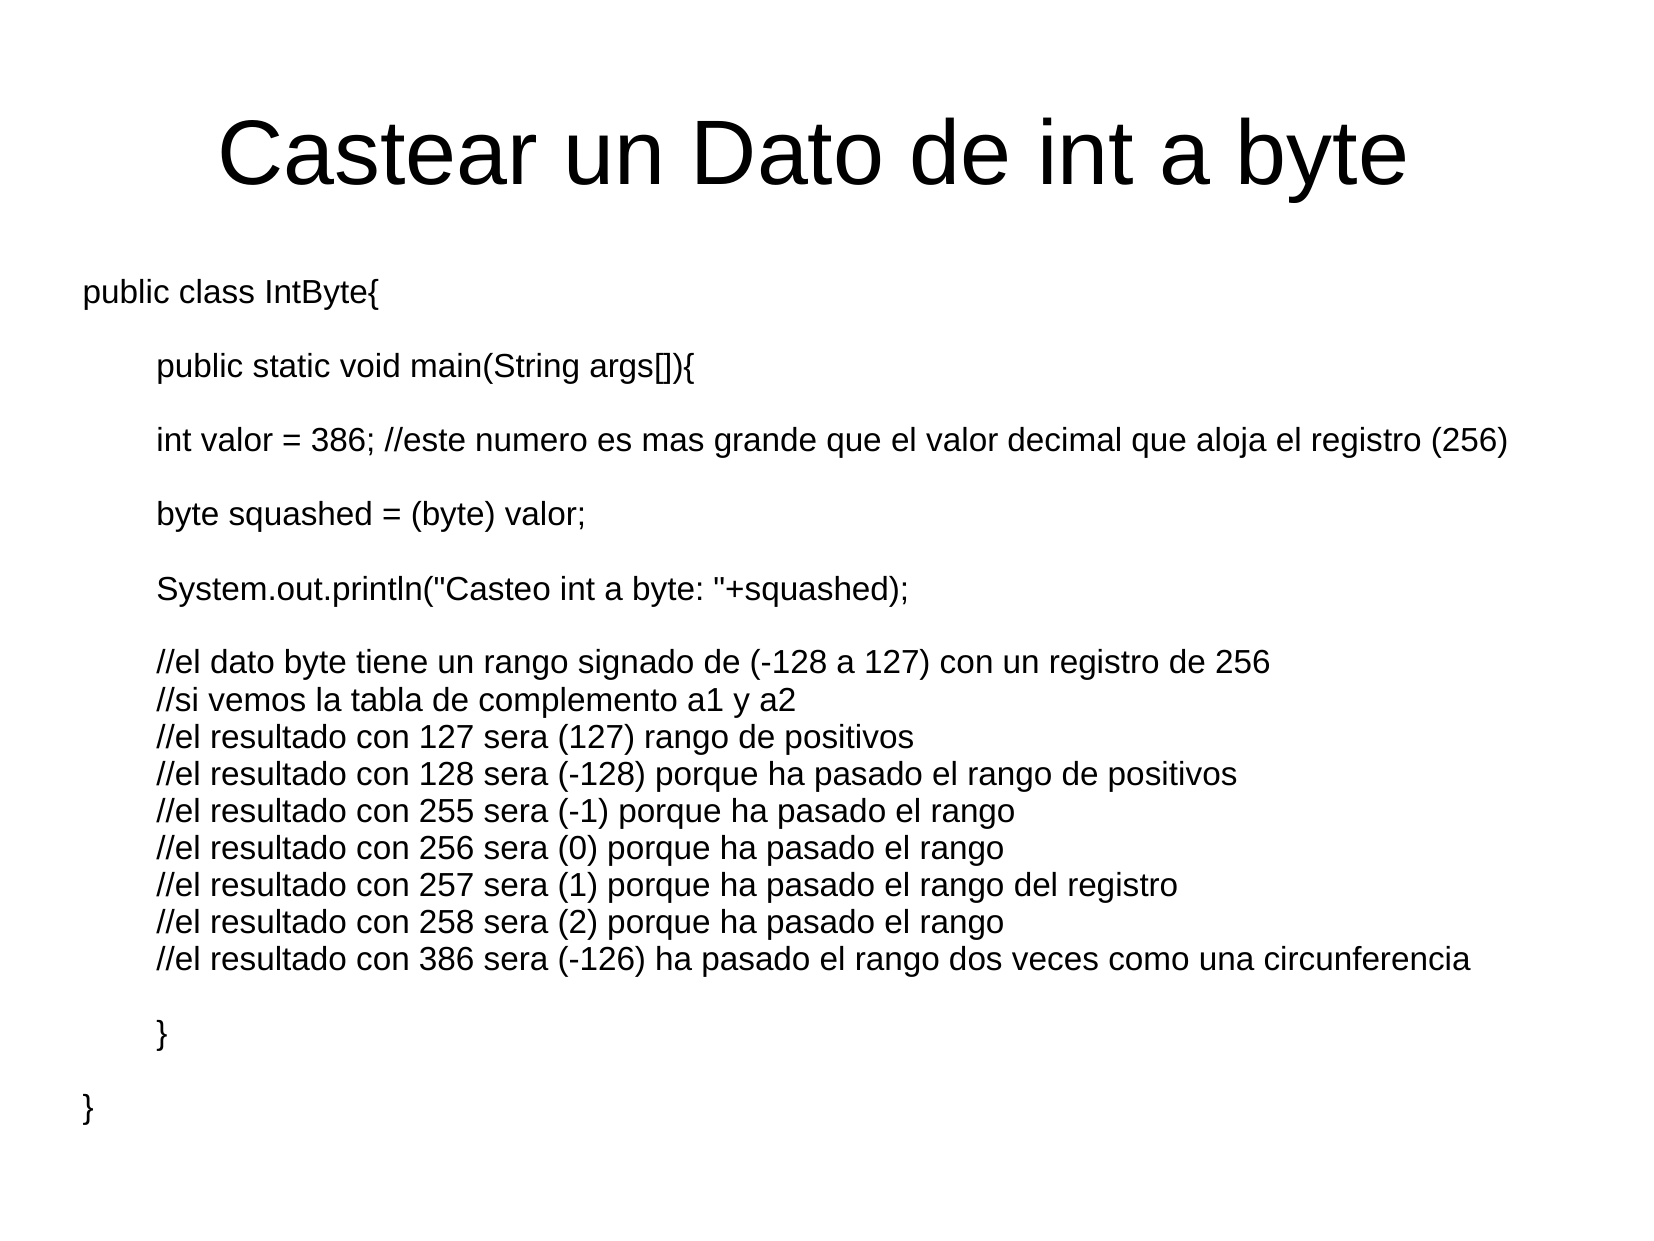

# Castear un Dato de int a byte
public class IntByte{
	public static void main(String args[]){
	int valor = 386; //este numero es mas grande que el valor decimal que aloja el registro (256)
	byte squashed = (byte) valor;
	System.out.println("Casteo int a byte: "+squashed);
	//el dato byte tiene un rango signado de (-128 a 127) con un registro de 256
	//si vemos la tabla de complemento a1 y a2
	//el resultado con 127 sera (127) rango de positivos
	//el resultado con 128 sera (-128) porque ha pasado el rango de positivos
	//el resultado con 255 sera (-1) porque ha pasado el rango
	//el resultado con 256 sera (0) porque ha pasado el rango
	//el resultado con 257 sera (1) porque ha pasado el rango del registro
	//el resultado con 258 sera (2) porque ha pasado el rango
	//el resultado con 386 sera (-126) ha pasado el rango dos veces como una circunferencia
	}
}